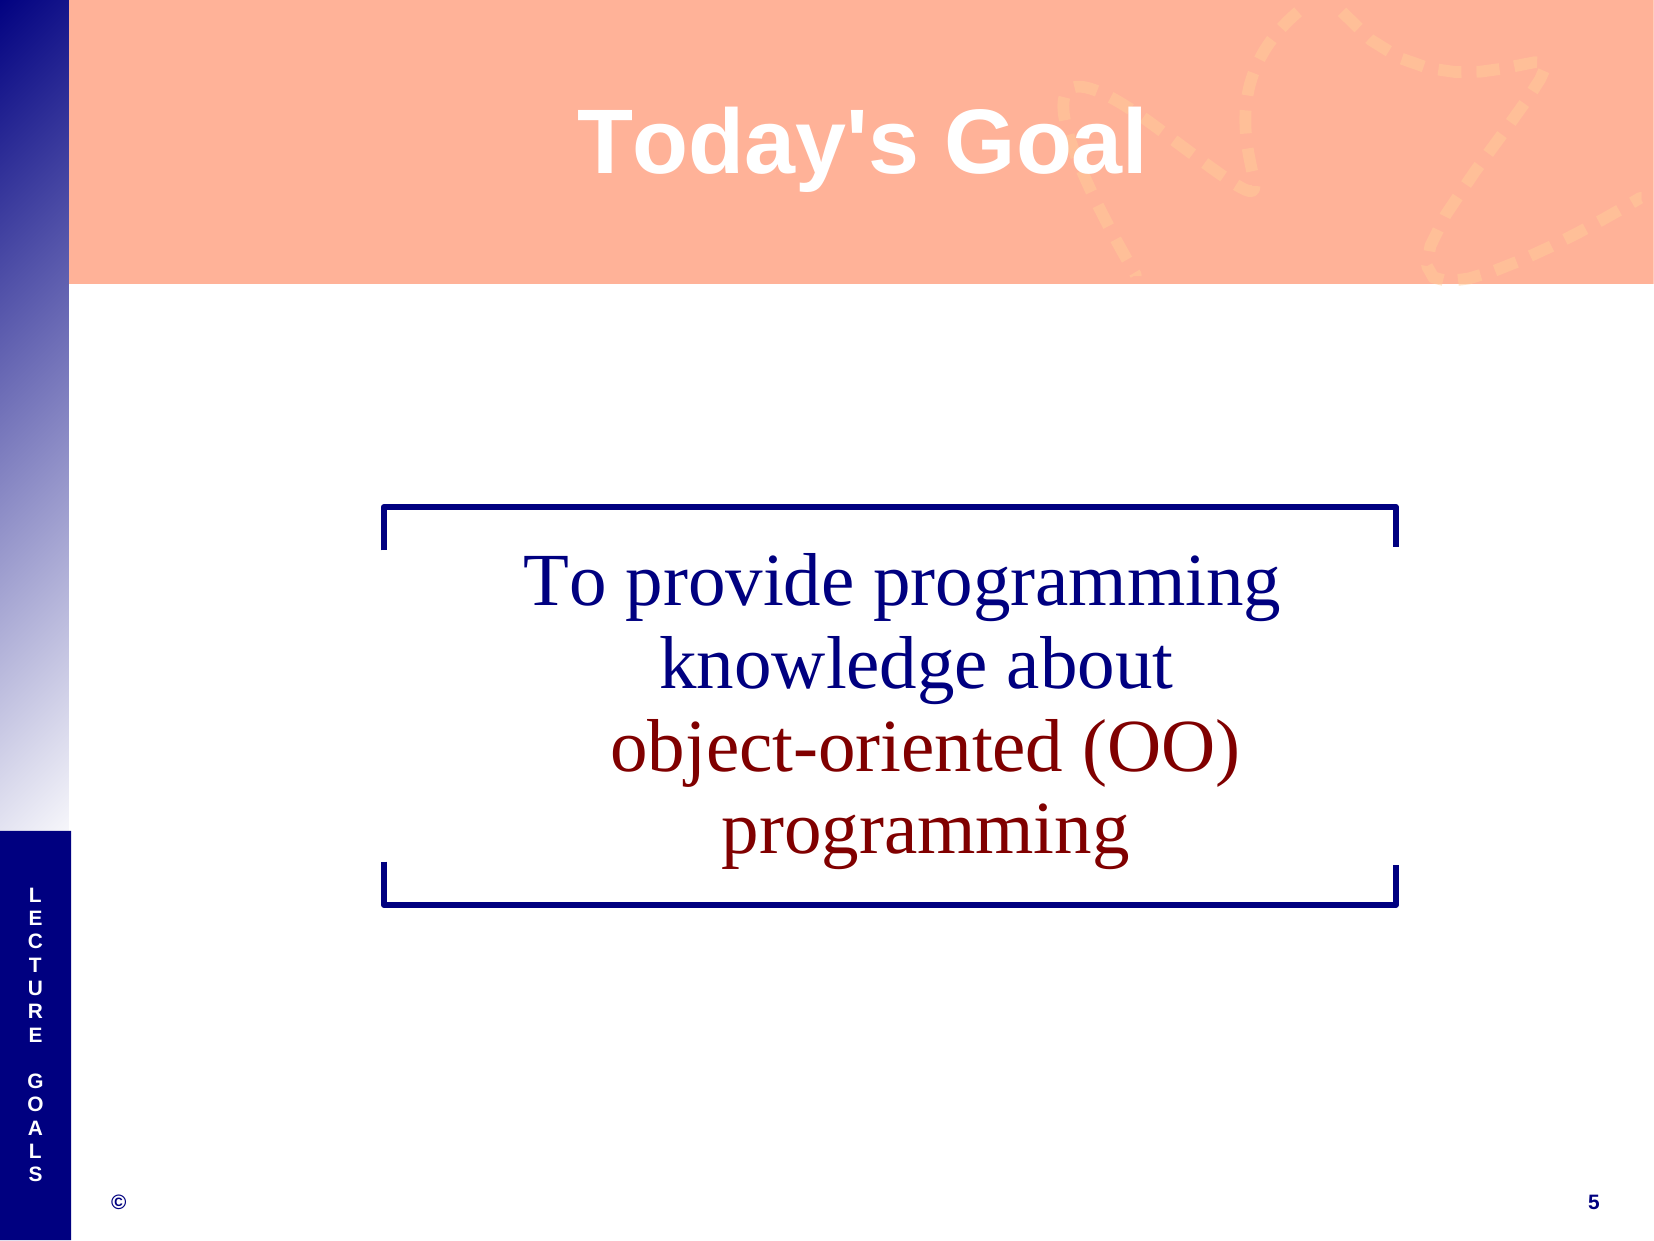

# Today's Goal
To provide programming
knowledge about
object-oriented (OO) programming
L
E
C
T
U
R
E
G
O
A
L
S